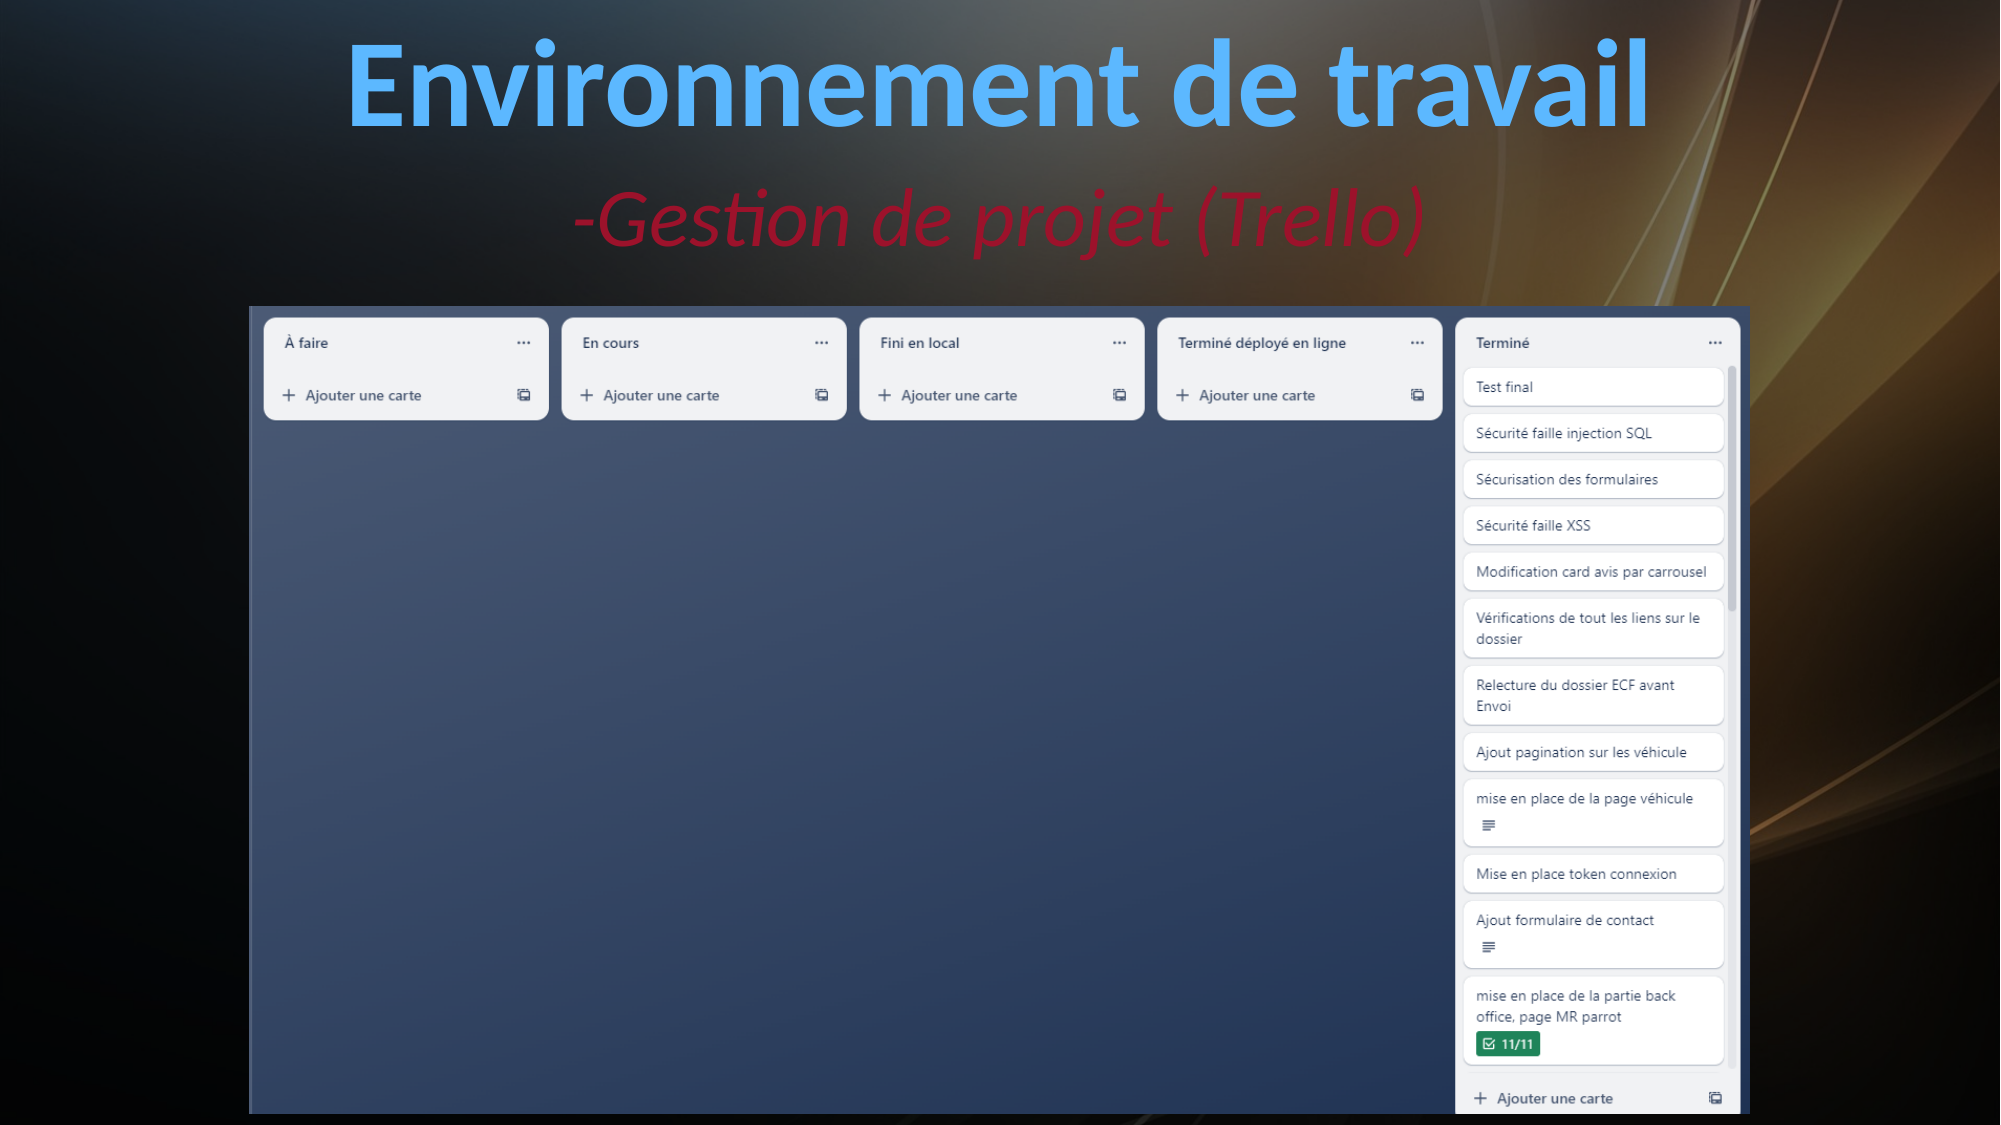

# Environnement de travail
-Gestion de projet (Trello)